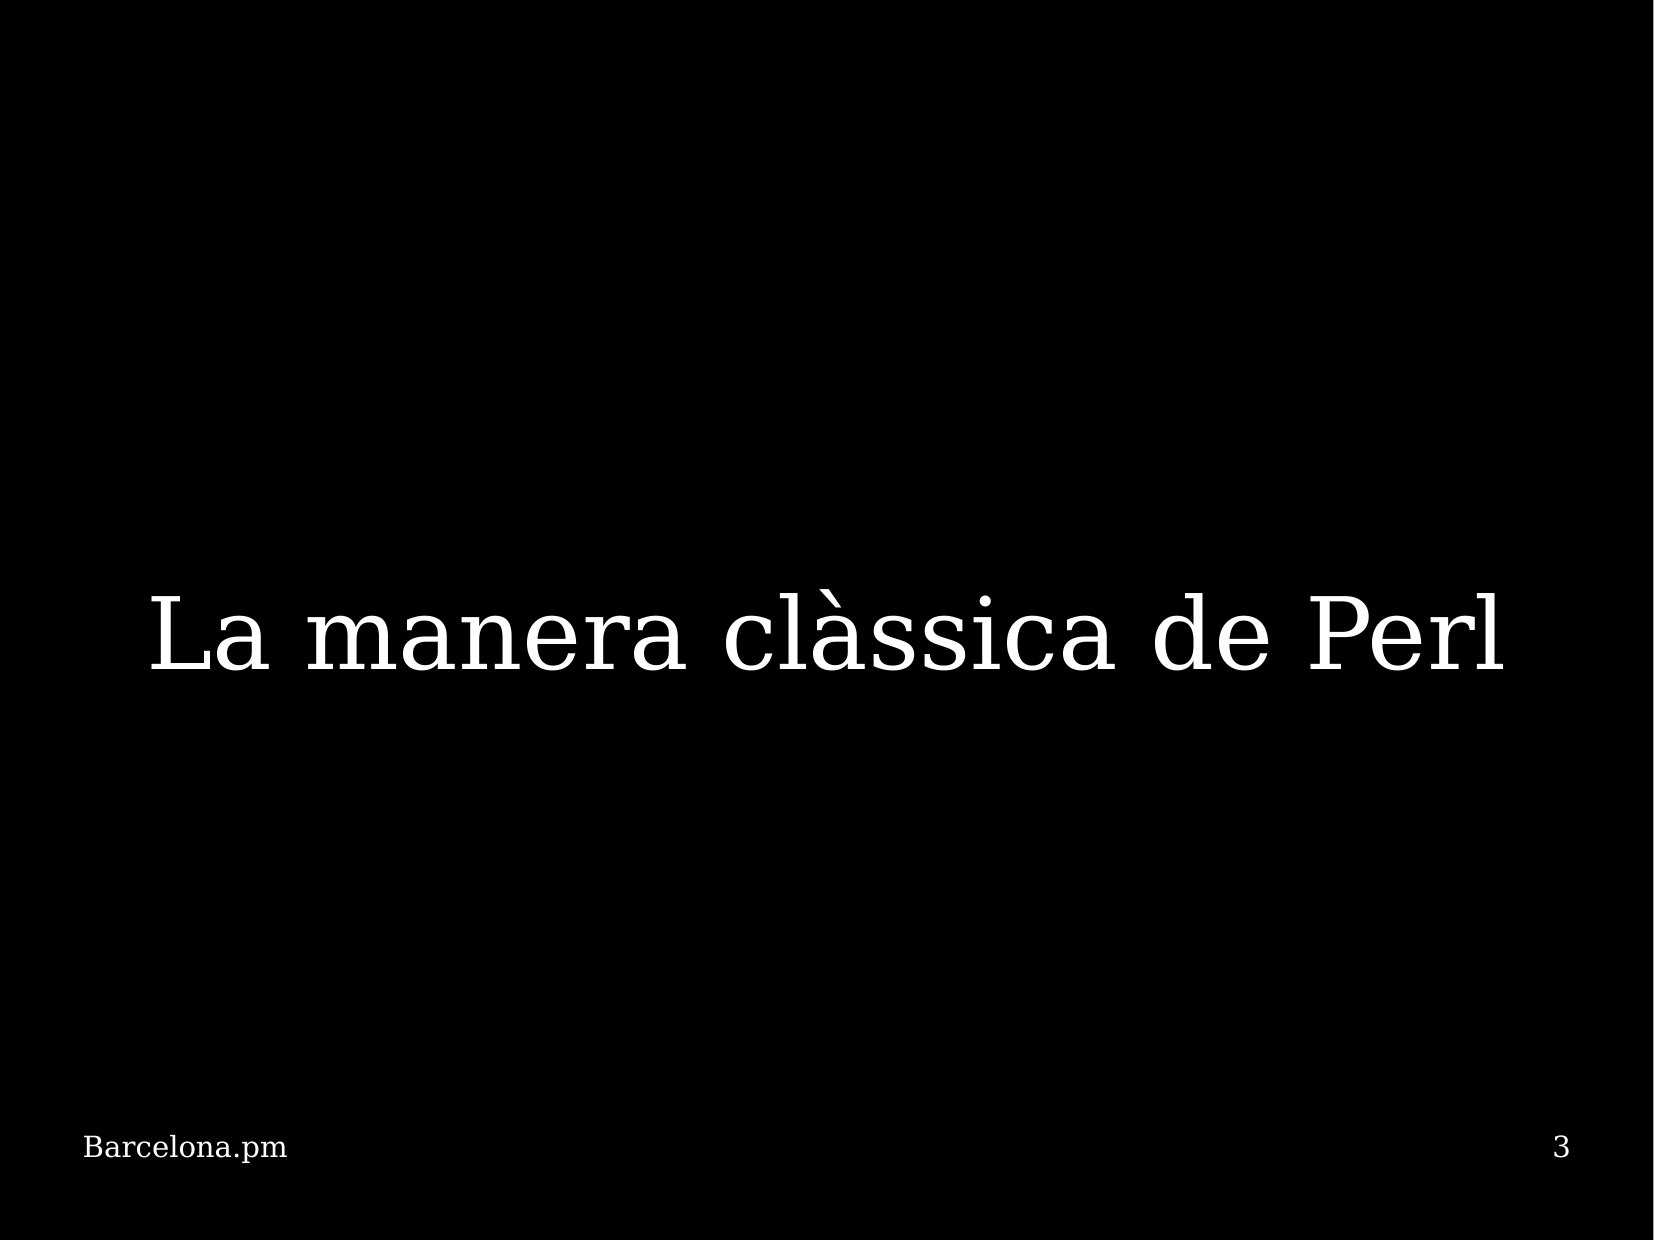

# La manera clàssica de Perl
Barcelona.pm
3